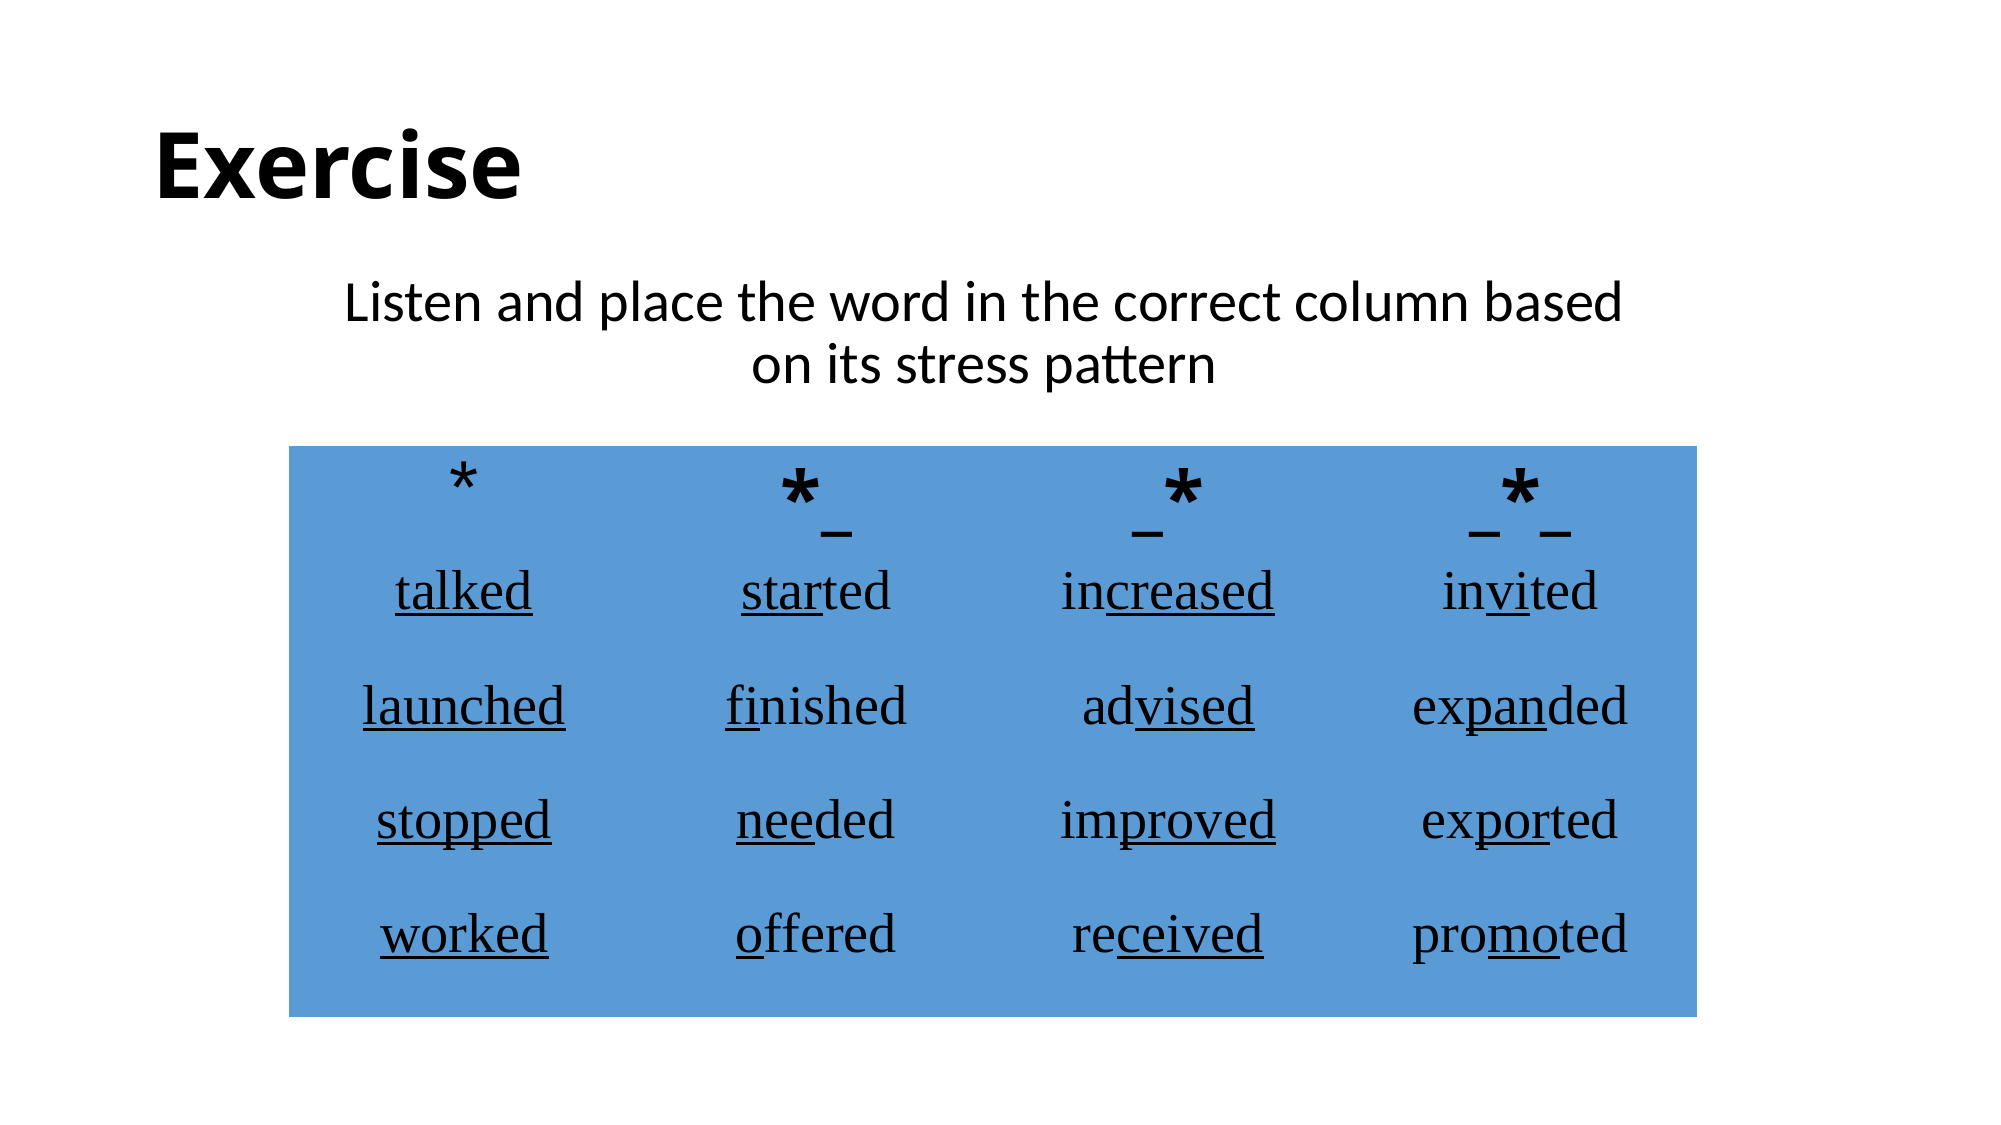

# Exercise
Listen and place the word in the correct column based on its stress pattern
| \* | \*\_ | \_\* | \_\*\_ |
| --- | --- | --- | --- |
| talked | started | increased | invited |
| launched | finished | advised | expanded |
| stopped | needed | improved | exported |
| worked | offered | received | promoted |